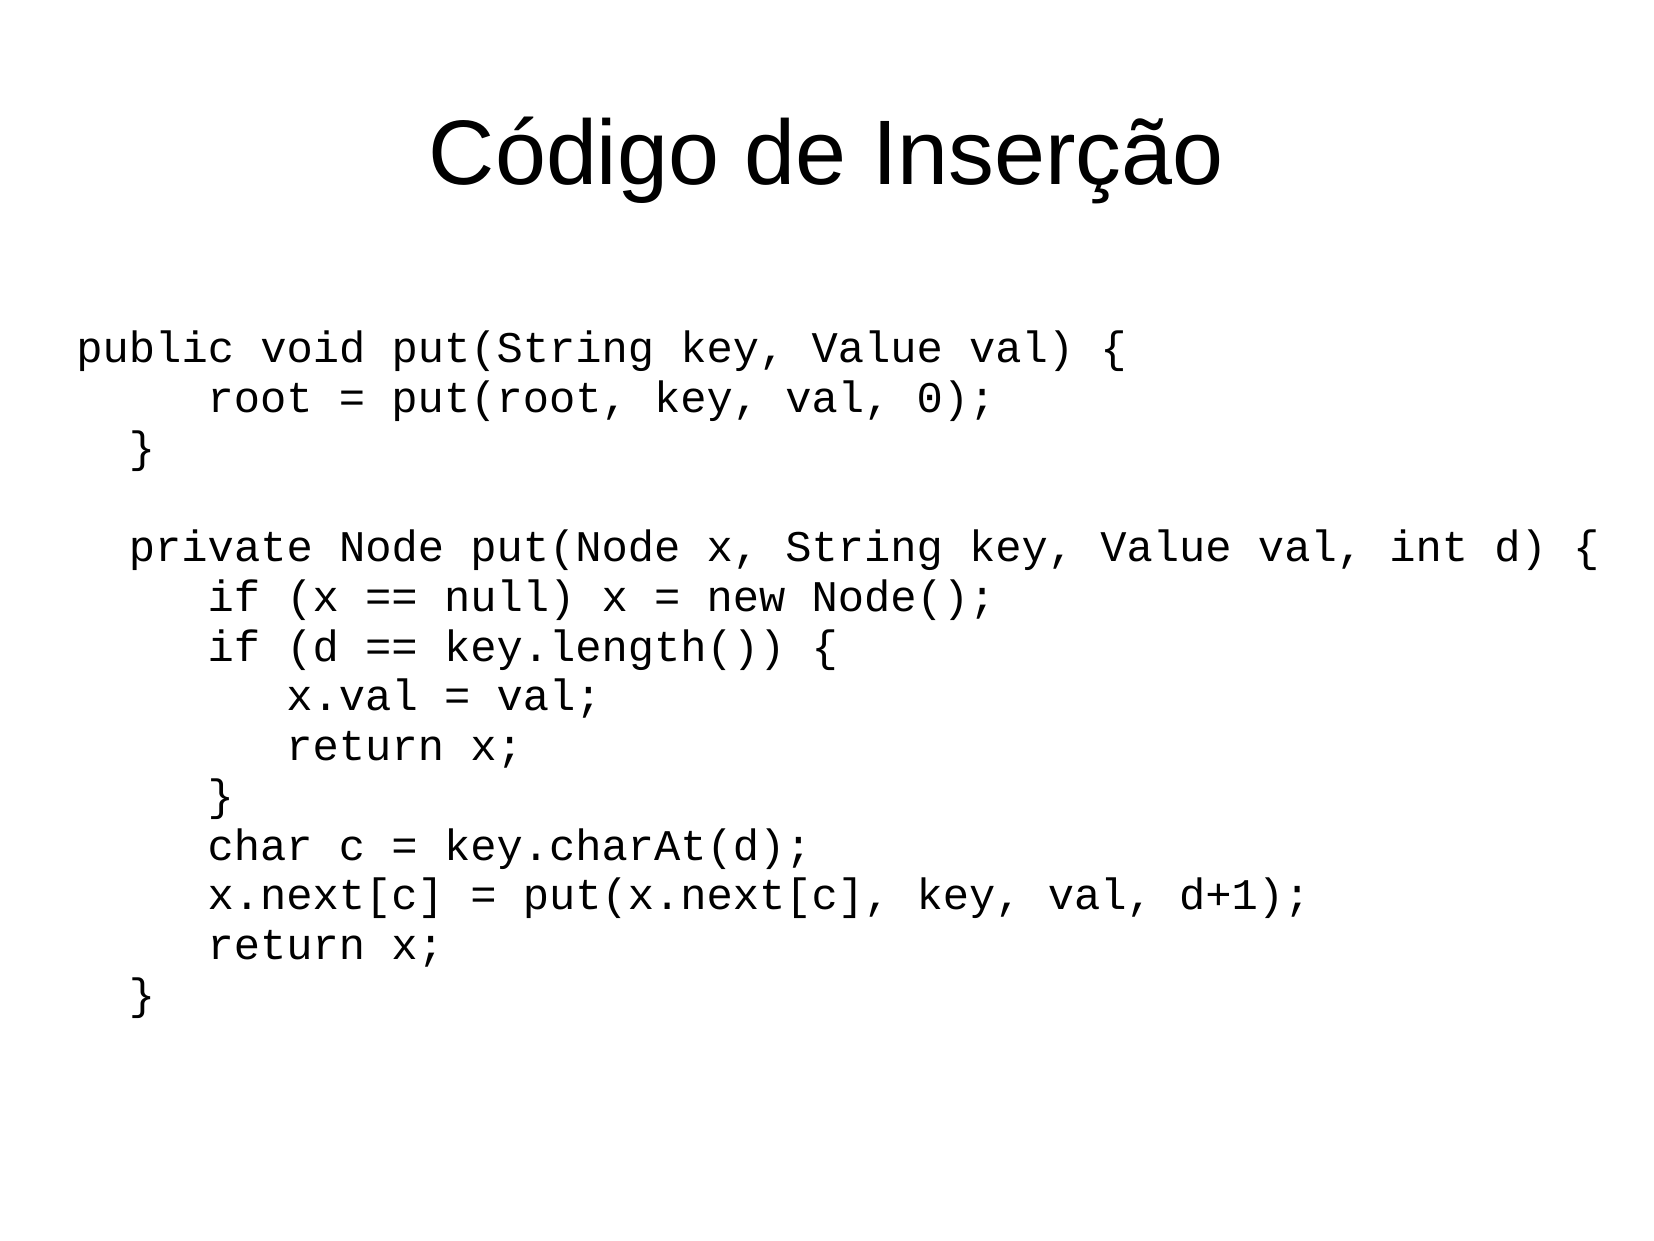

# Código de Inserção
 public void put(String key, Value val) {
 root = put(root, key, val, 0);
 }
 private Node put(Node x, String key, Value val, int d) {
 if (x == null) x = new Node();
 if (d == key.length()) {
 x.val = val;
 return x;
 }
 char c = key.charAt(d);
 x.next[c] = put(x.next[c], key, val, d+1);
 return x;
 }